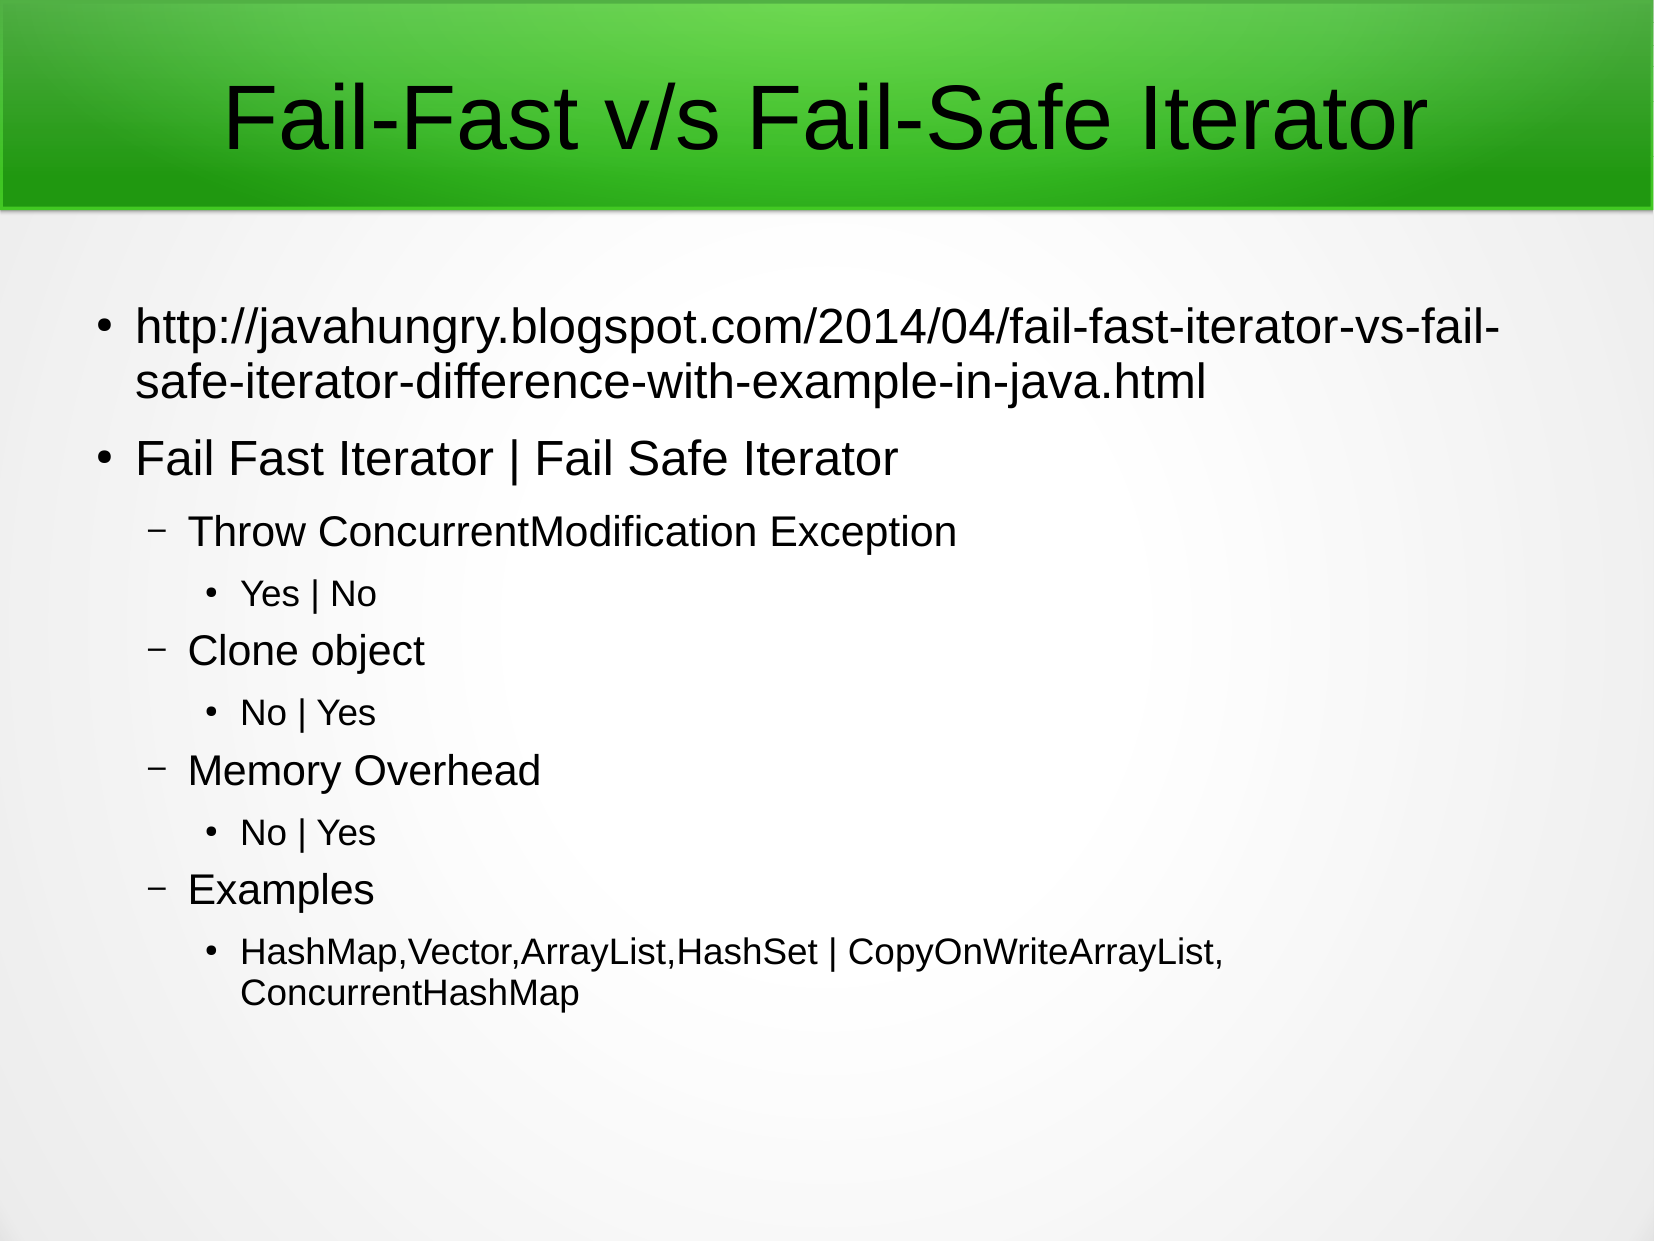

# Fail-Fast v/s Fail-Safe Iterator
http://javahungry.blogspot.com/2014/04/fail-fast-iterator-vs-fail-safe-iterator-difference-with-example-in-java.html
Fail Fast Iterator | Fail Safe Iterator
Throw ConcurrentModification Exception
Yes | No
Clone object
No | Yes
Memory Overhead
No | Yes
Examples
HashMap,Vector,ArrayList,HashSet | CopyOnWriteArrayList, ConcurrentHashMap